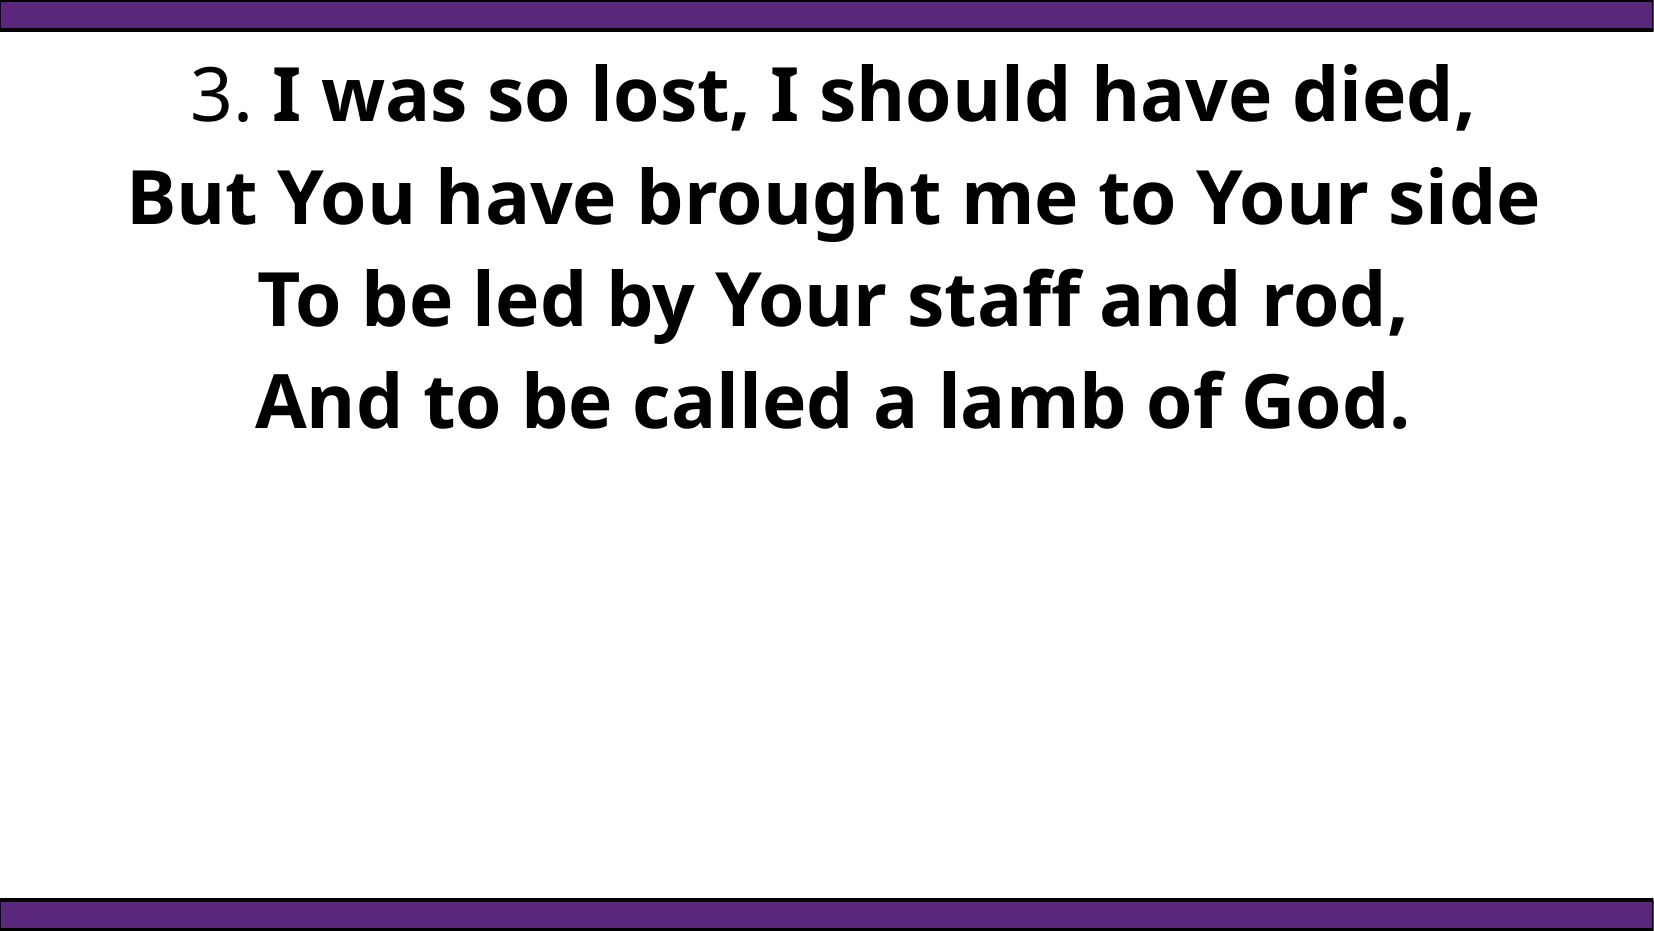

3. I was so lost, I should have died,
But You have brought me to Your side
To be led by Your staff and rod,
And to be called a lamb of God.